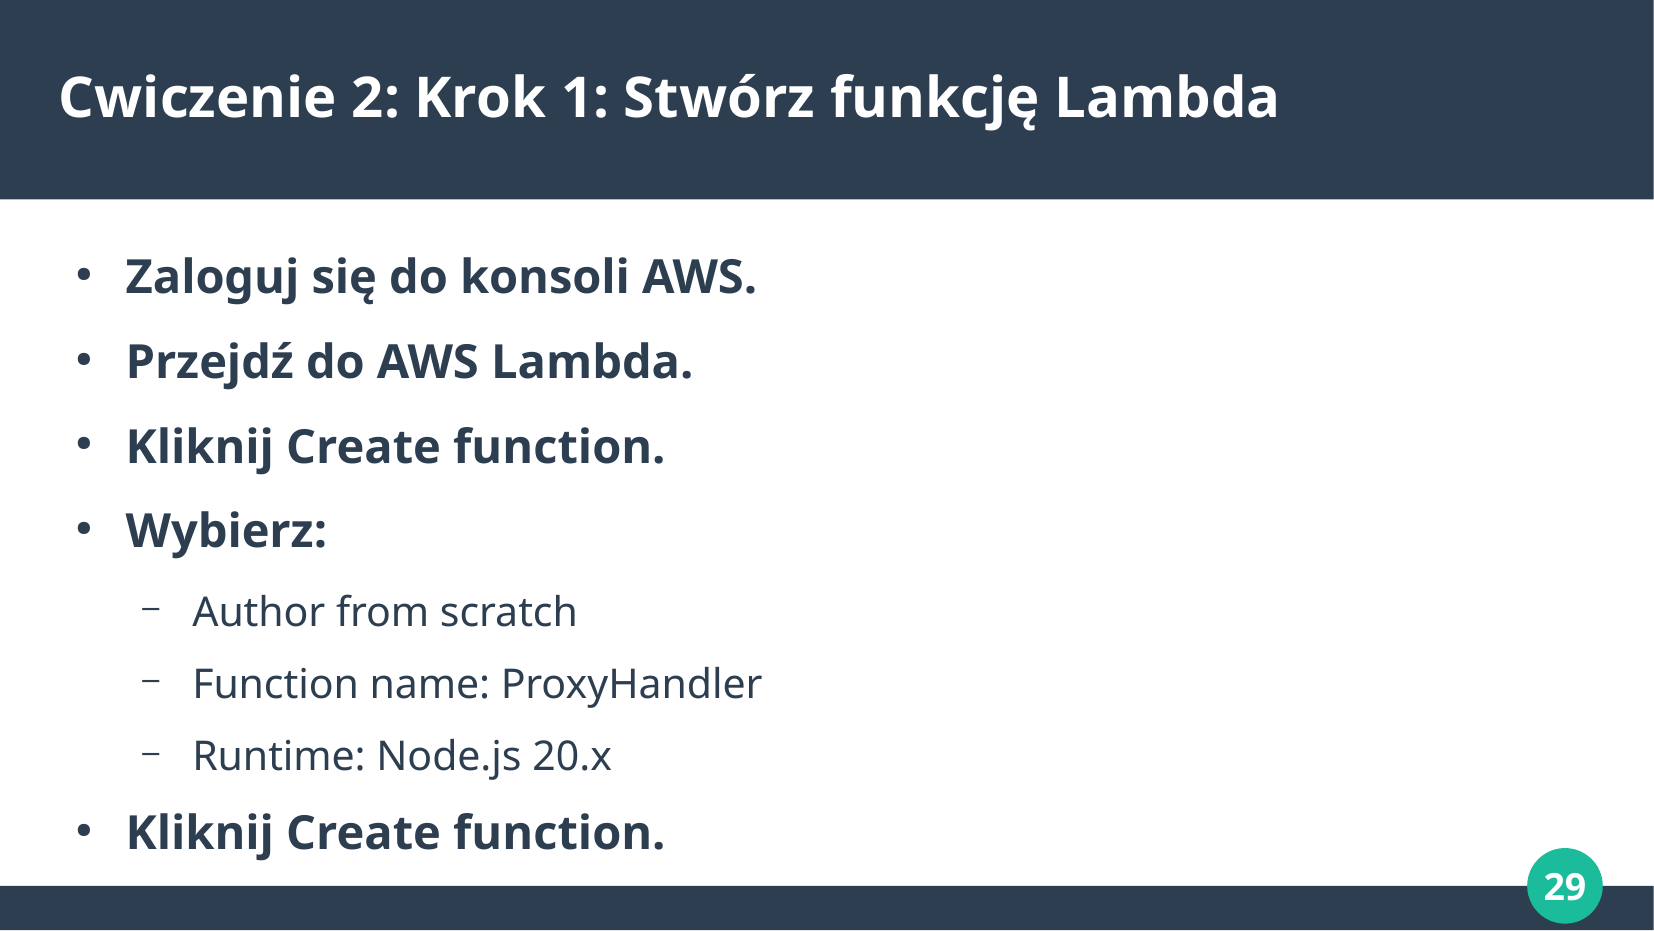

# Cwiczenie 2: Krok 1: Stwórz funkcję Lambda
Zaloguj się do konsoli AWS.
Przejdź do AWS Lambda.
Kliknij Create function.
Wybierz:
Author from scratch
Function name: ProxyHandler
Runtime: Node.js 20.x
Kliknij Create function.